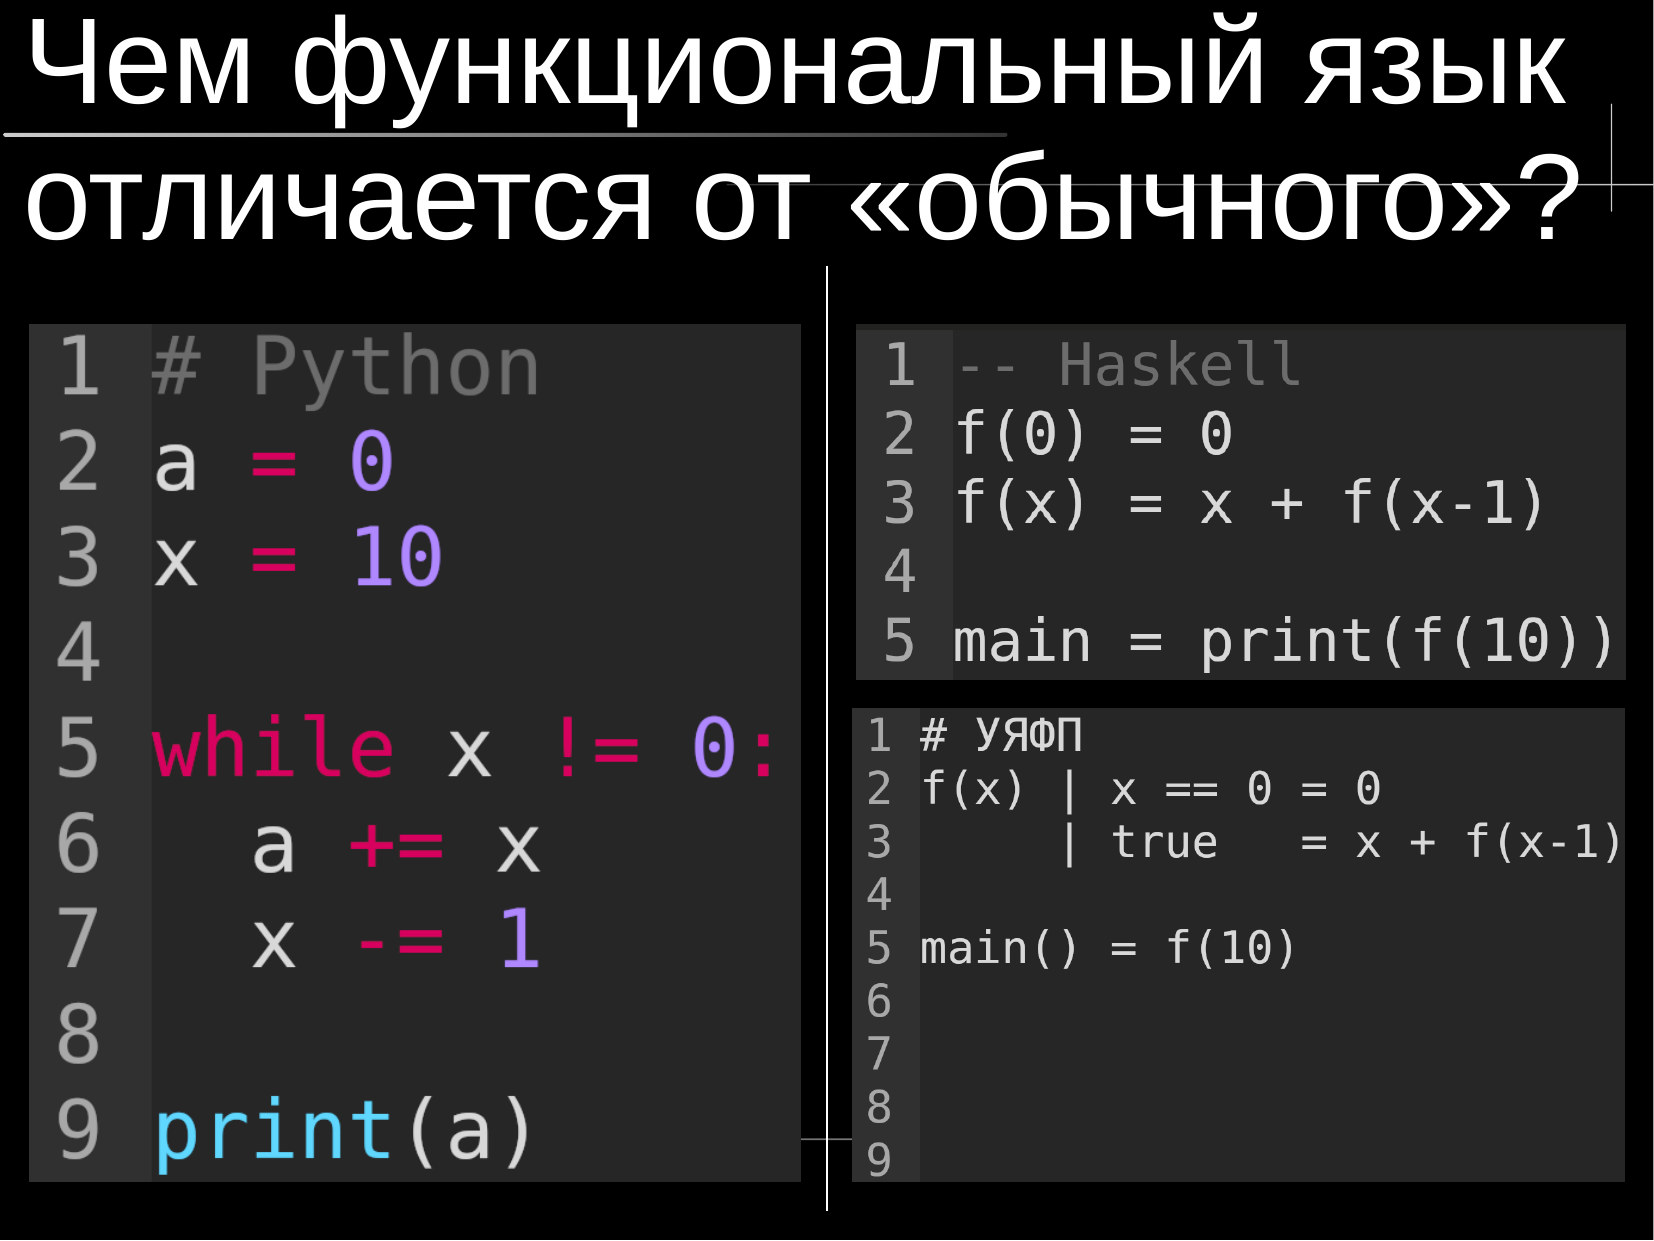

# Чем функциональный язык отличается от «обычного»?
4